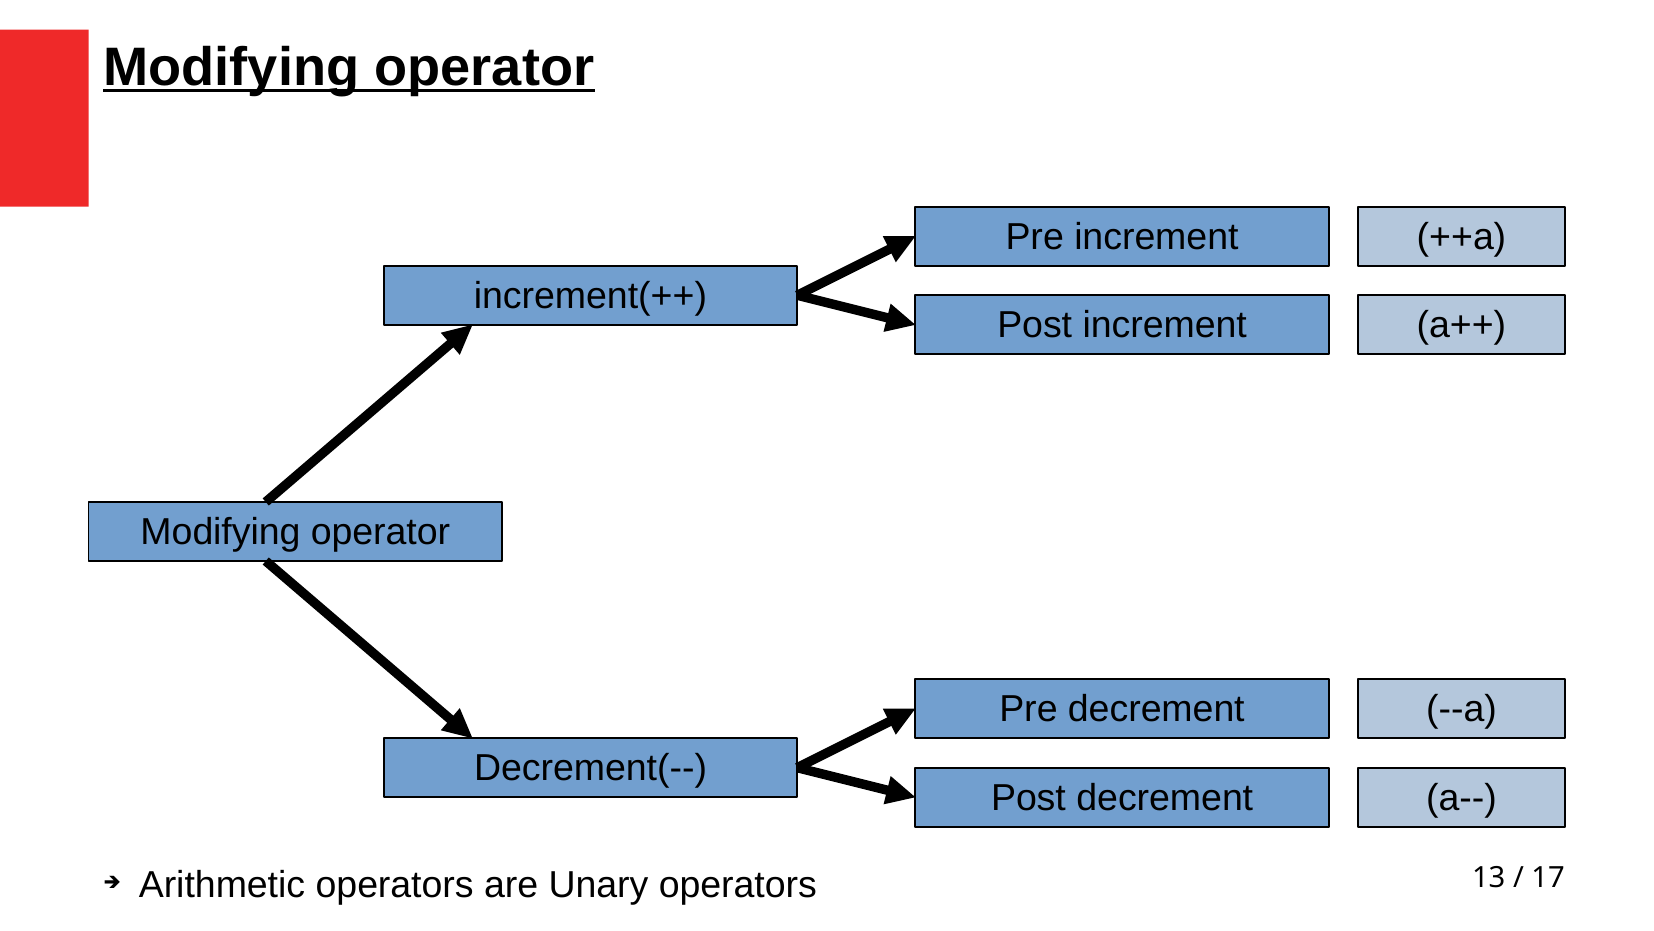

Modifying operator
Pre increment
(++a)
increment(++)
Post increment
(a++)
Modifying operator
Pre decrement
(--a)
Decrement(--)
Post decrement
(a--)
Arithmetic operators are Unary operators
13